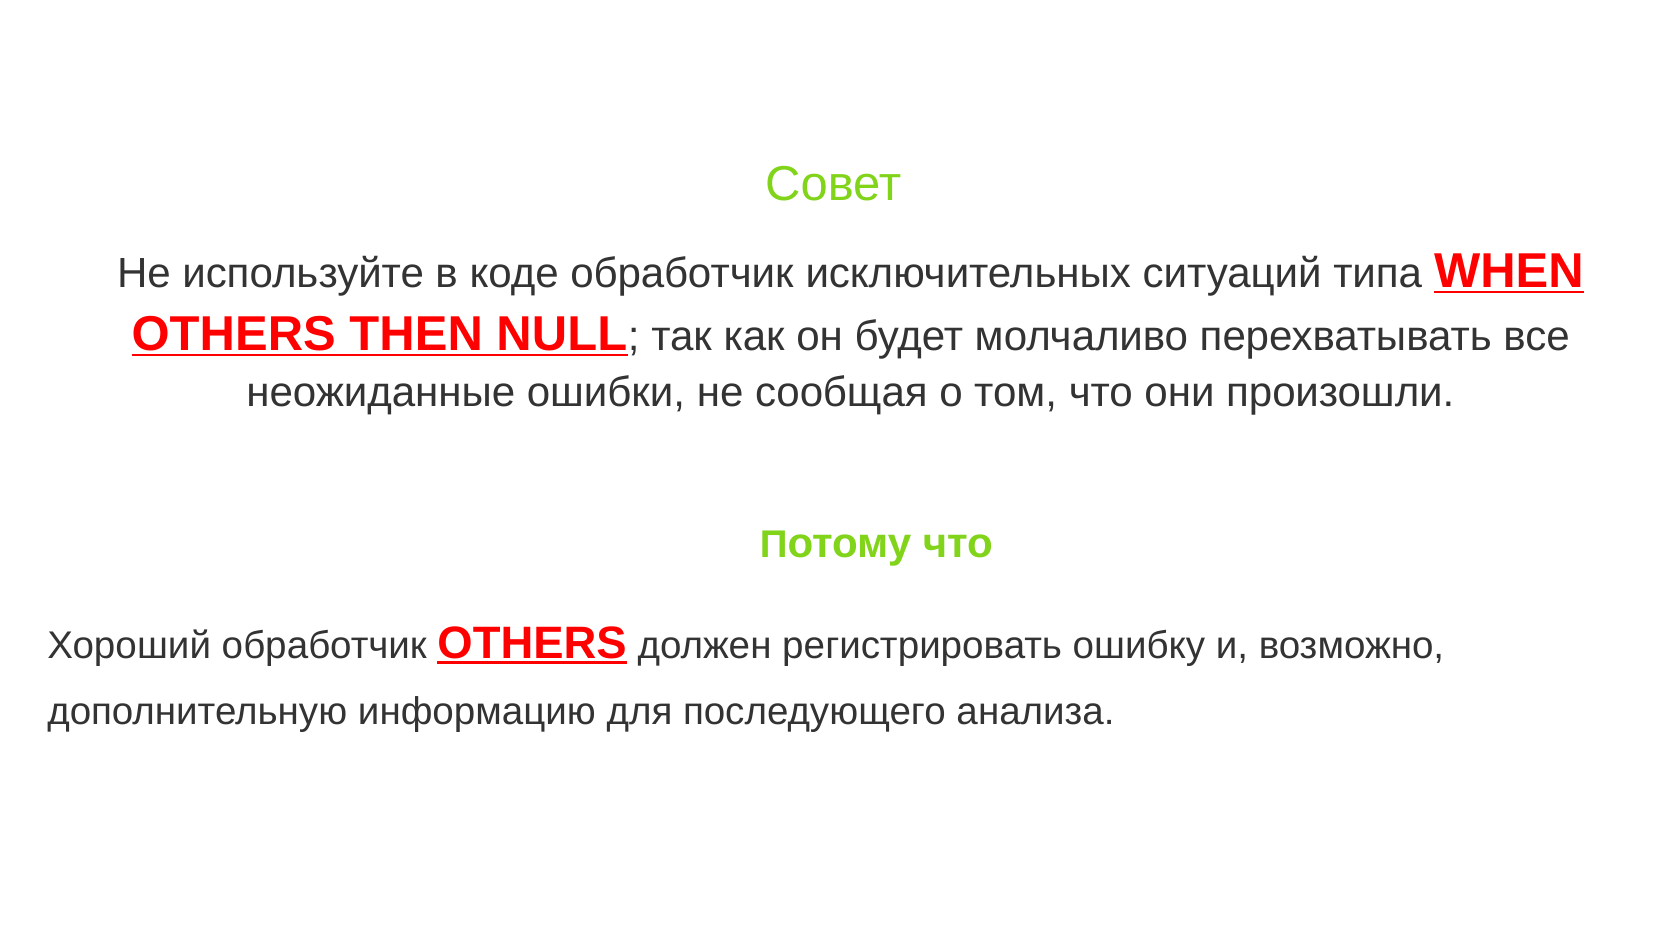

# Совет
Не используйте в коде обработчик исключительных ситуаций типа WHEN OTHERS THEN NULL; так как он будет молчаливо перехватывать все неожиданные ошибки, не сообщая о том, что они произошли.
 Потому что
Хороший обработчик OTHERS должен регистрировать ошибку и, возможно, дополнительную информацию для последующего анализа.